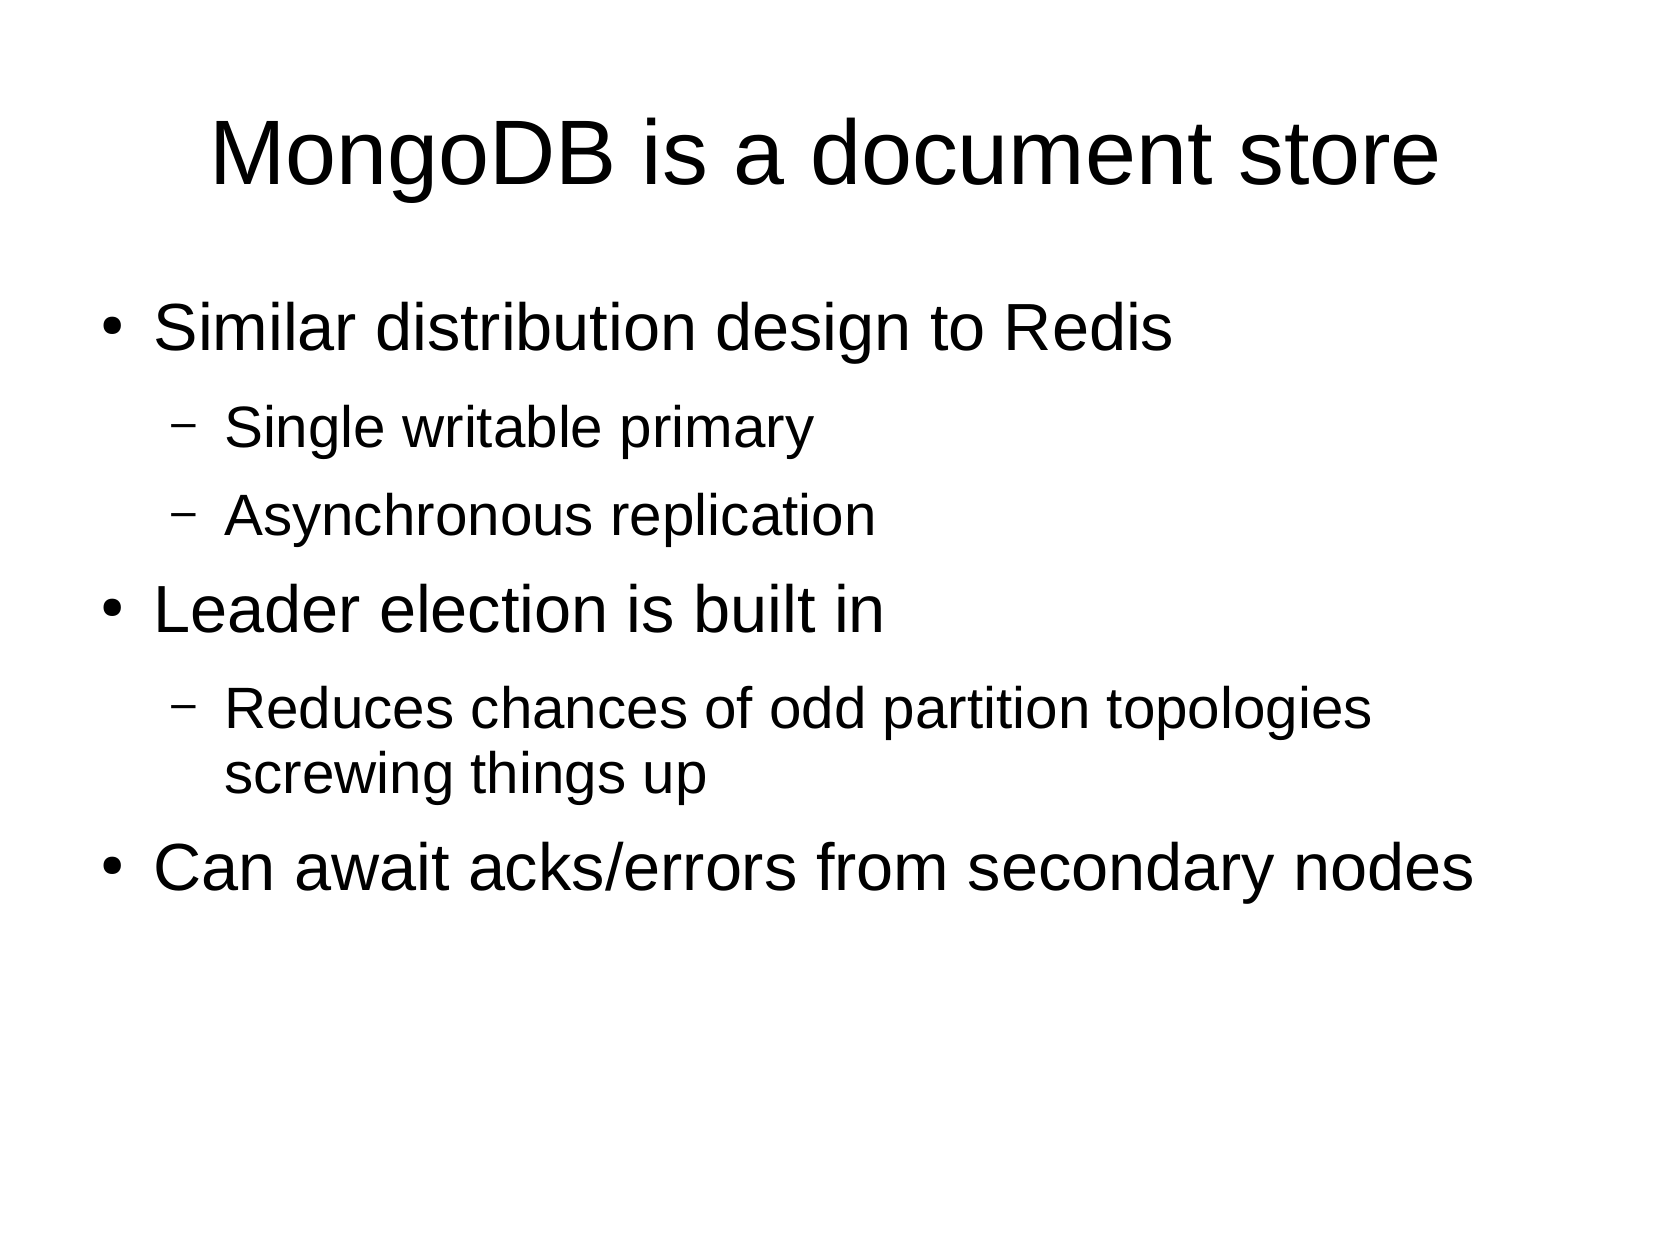

# MongoDB is a document store
Similar distribution design to Redis
Single writable primary
Asynchronous replication
Leader election is built in
Reduces chances of odd partition topologies screwing things up
Can await acks/errors from secondary nodes